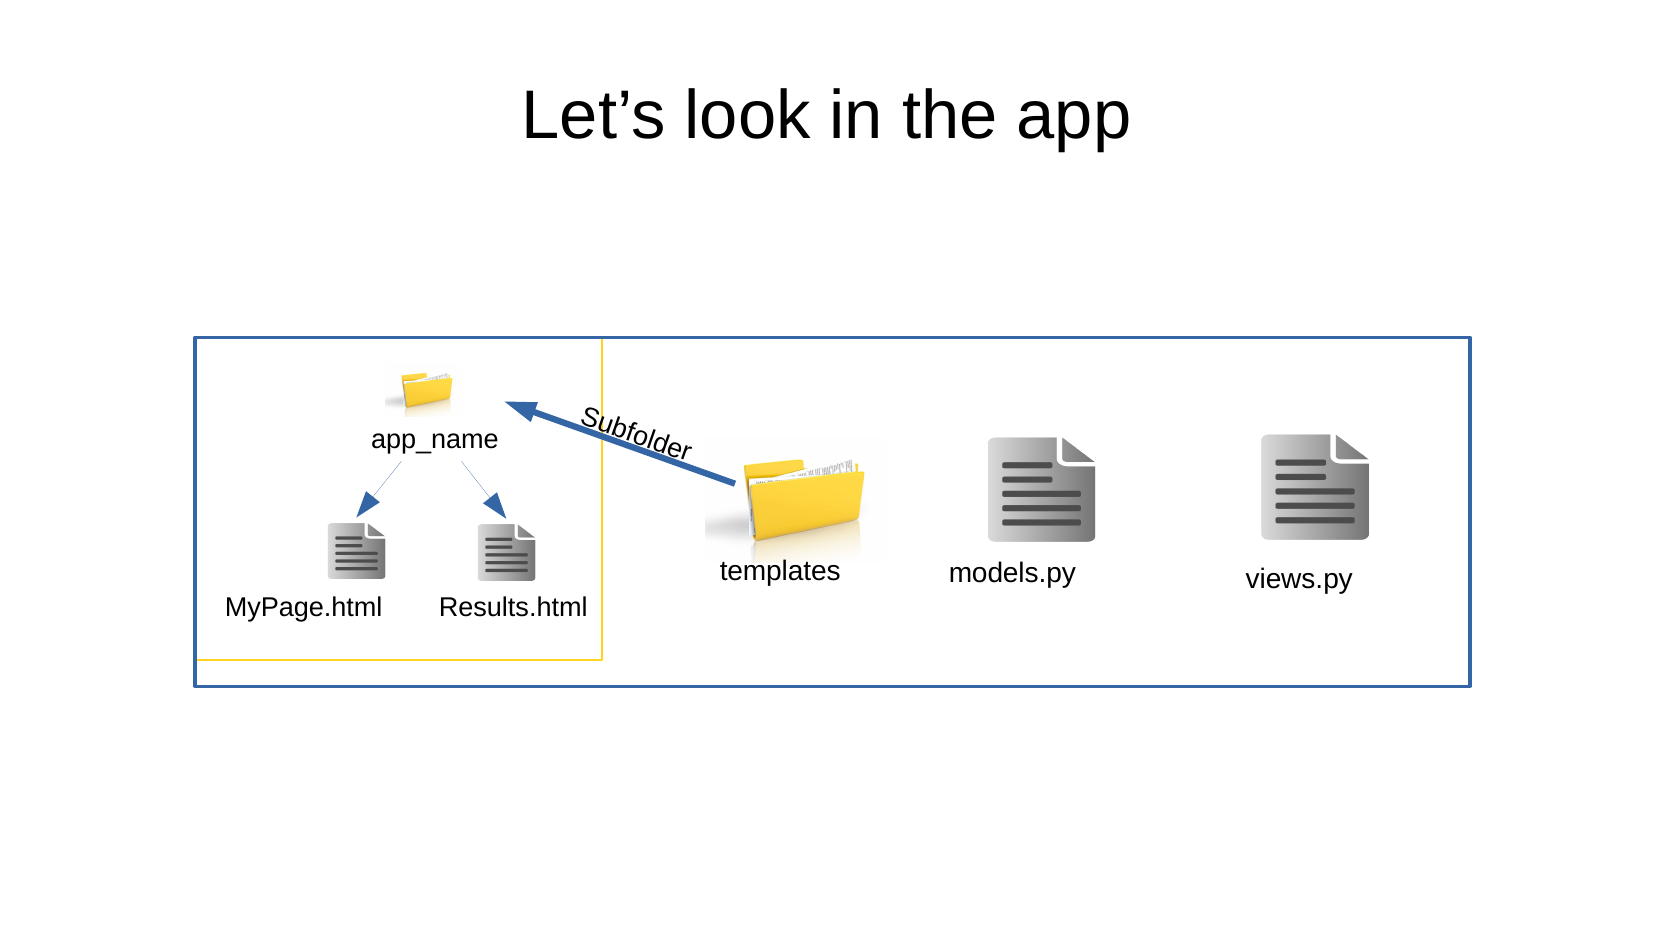

# Let’s look in the app
Subfolder
app_name
templates
models.py
views.py
Results.html
MyPage.html